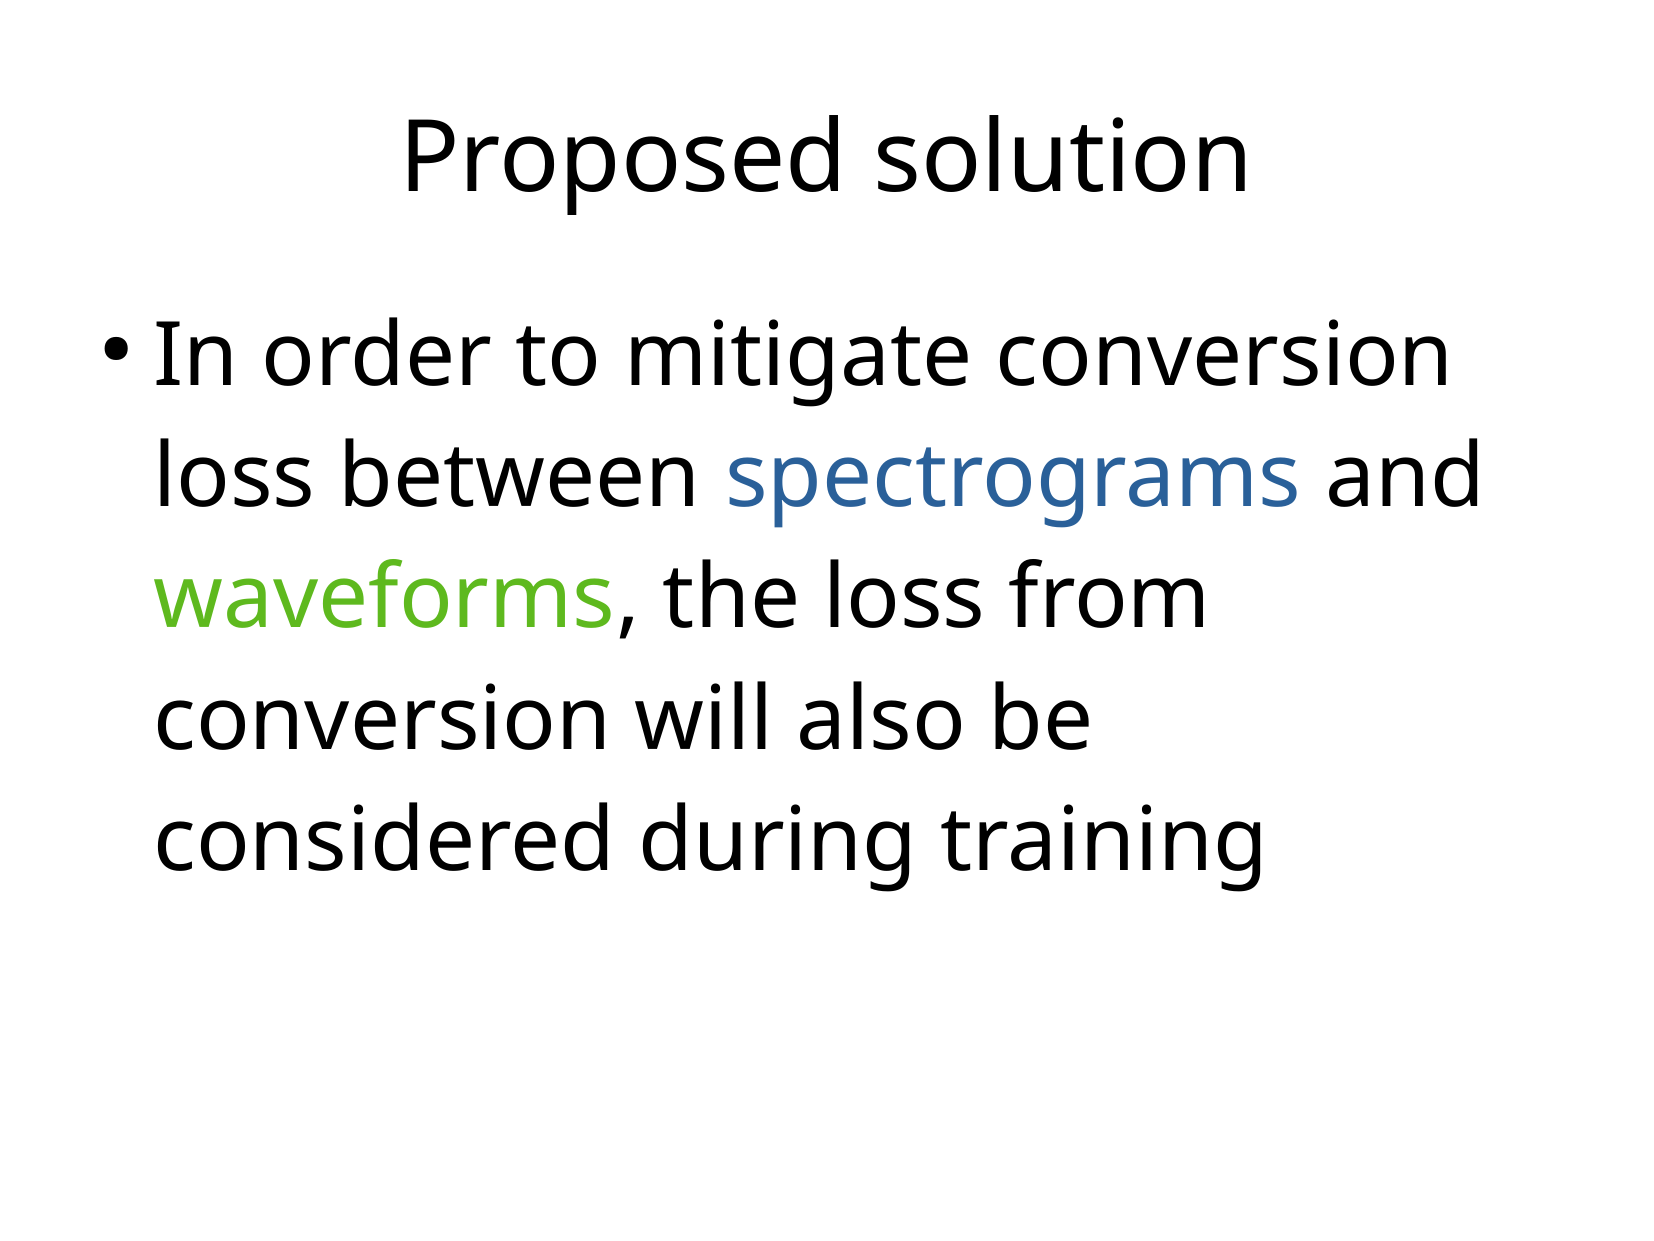

# Proposed solution
In order to mitigate conversion loss between spectrograms and waveforms, the loss from conversion will also be considered during training